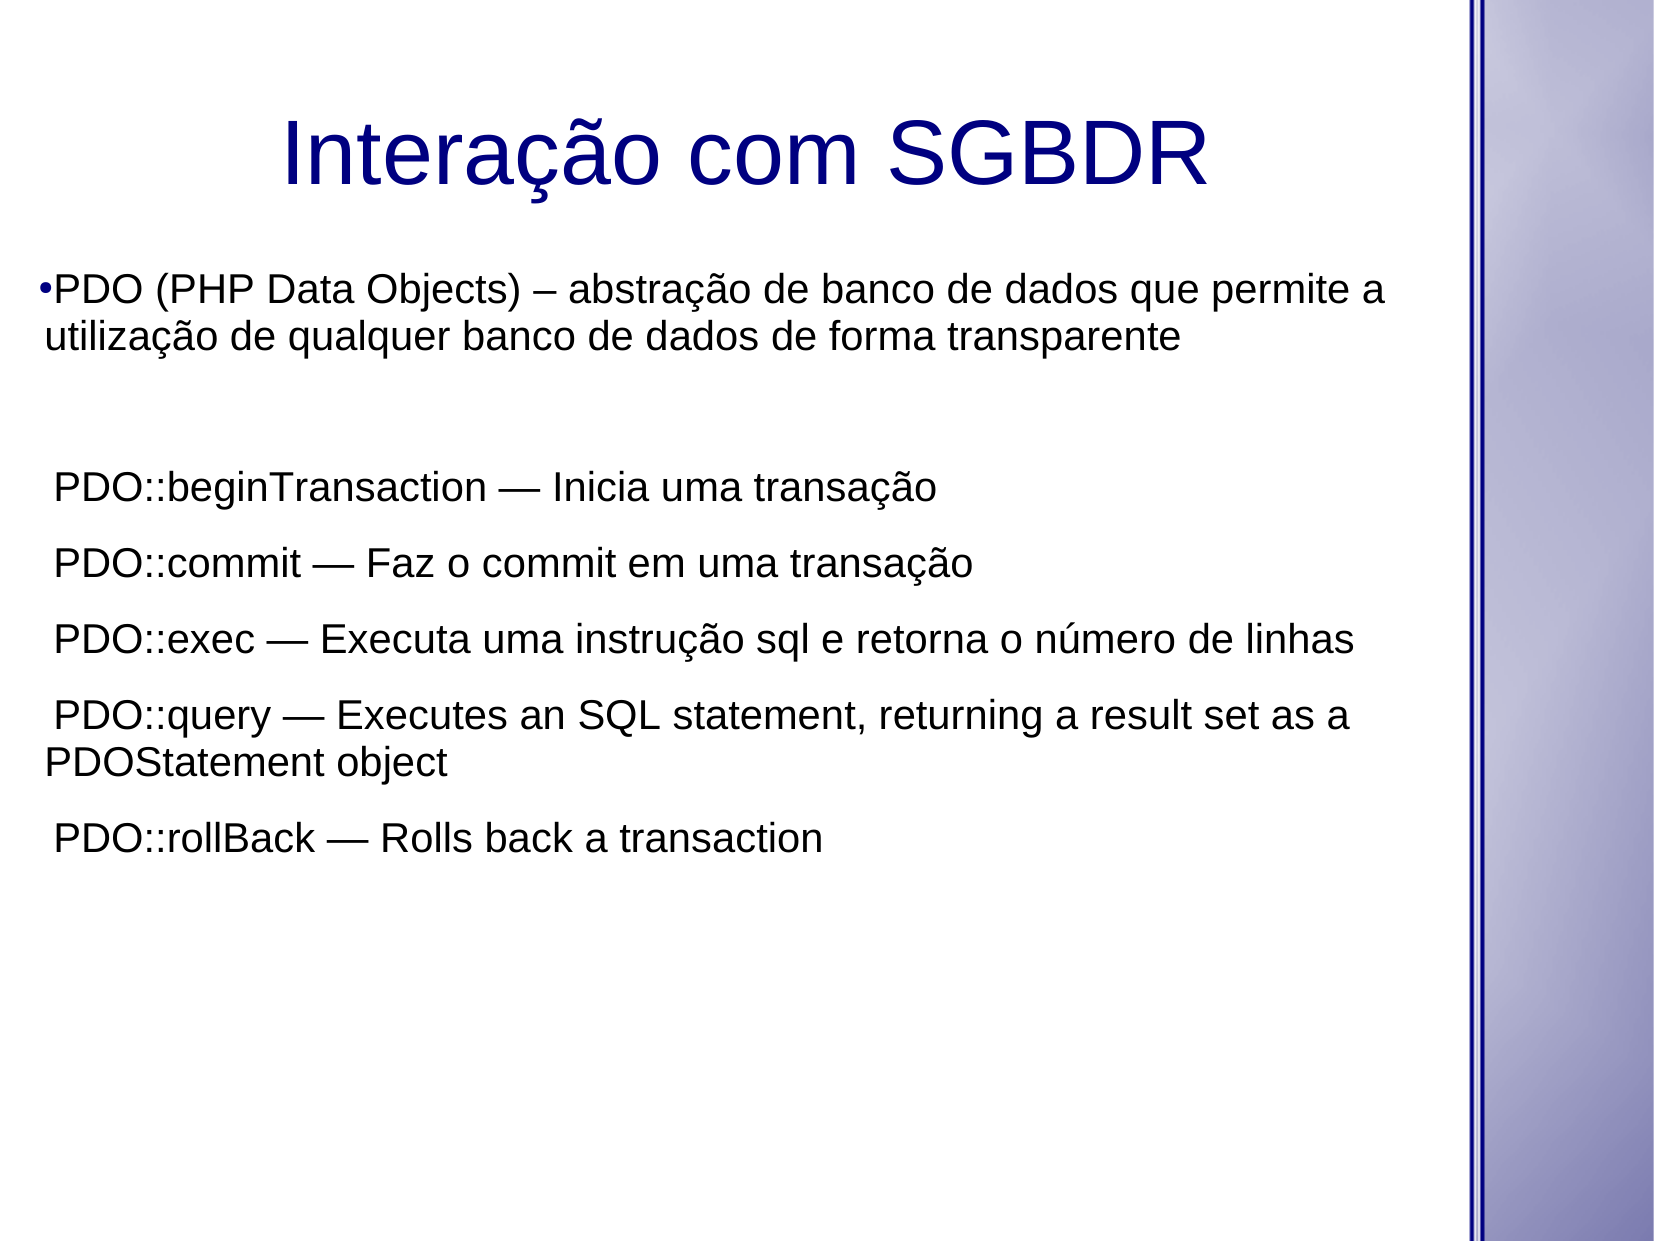

# Interação com SGBDR
PDO (PHP Data Objects) – abstração de banco de dados que permite a utilização de qualquer banco de dados de forma transparente
PDO::beginTransaction — Inicia uma transação
PDO::commit — Faz o commit em uma transação
PDO::exec — Executa uma instrução sql e retorna o número de linhas
PDO::query — Executes an SQL statement, returning a result set as a PDOStatement object
PDO::rollBack — Rolls back a transaction